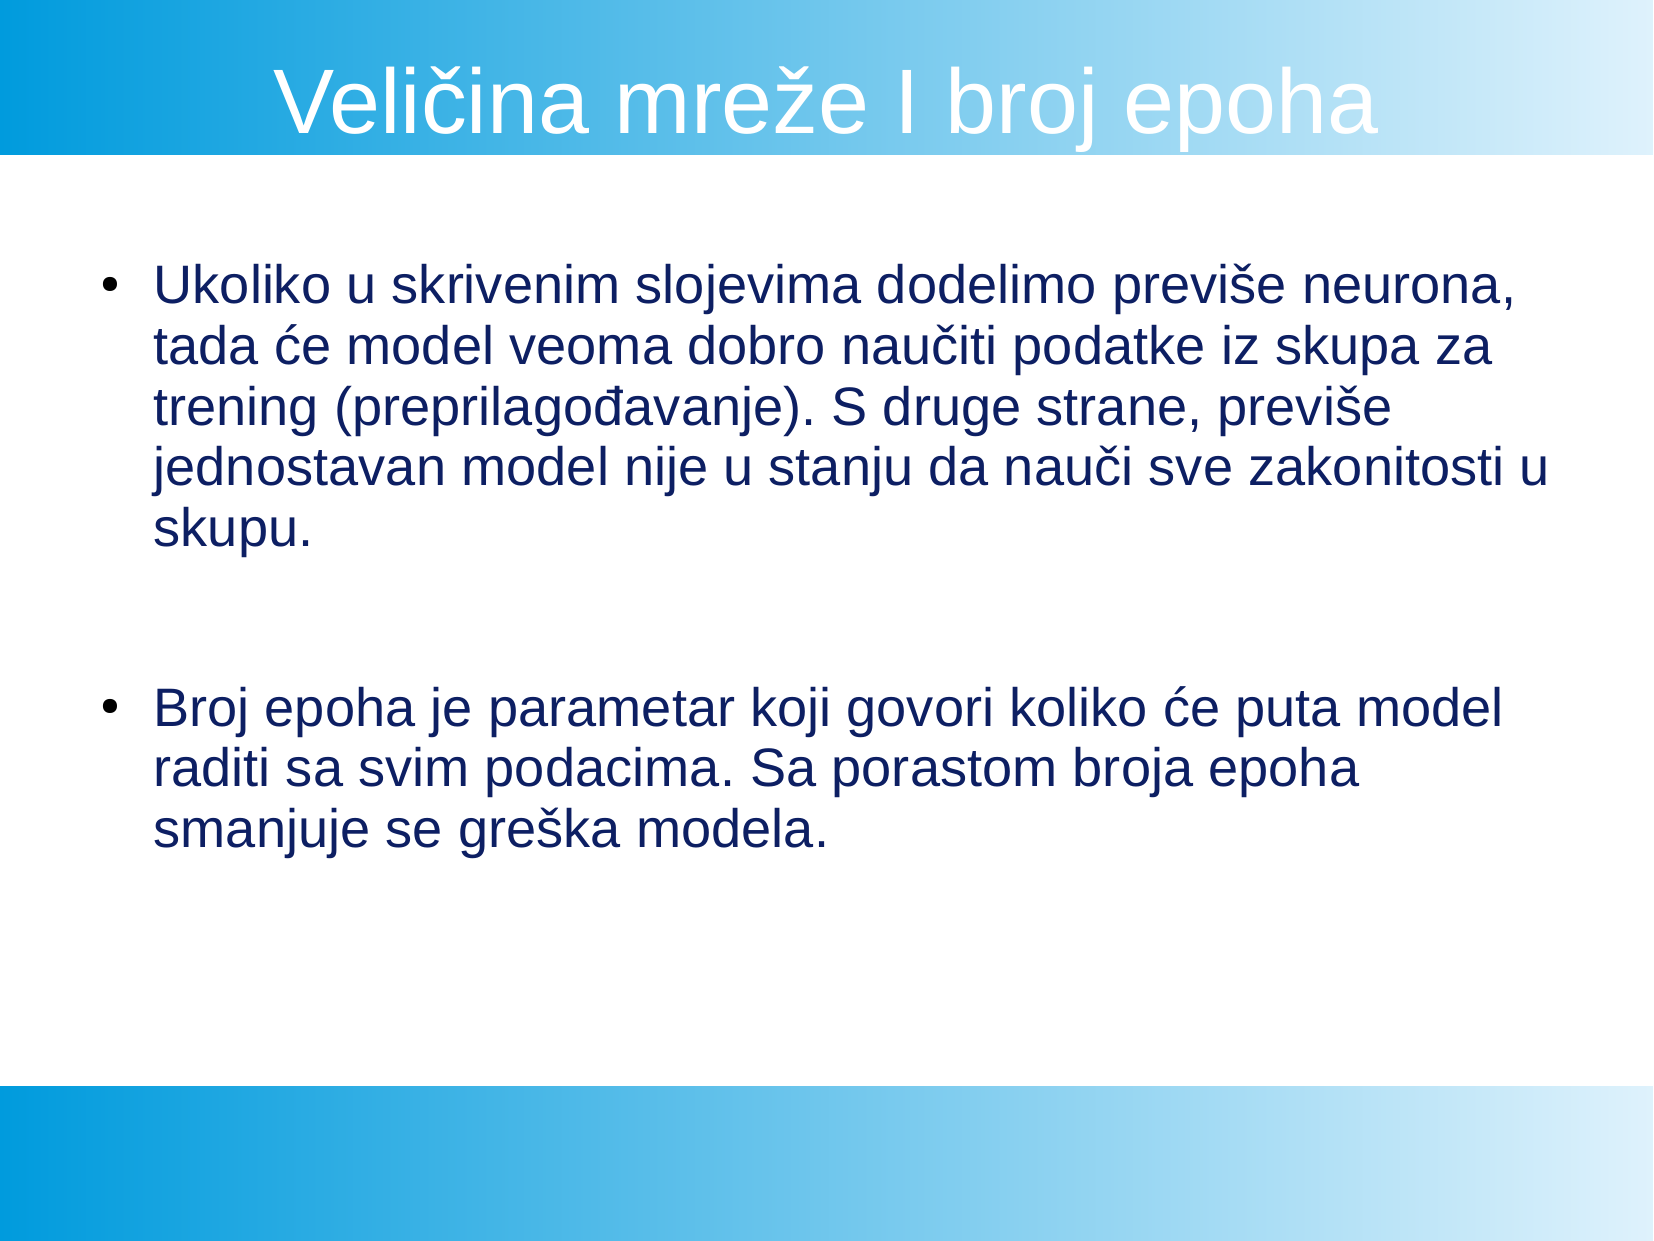

# Veličina mreže I broj epoha
Ukoliko u skrivenim slojevima dodelimo previše neurona, tada će model veoma dobro naučiti podatke iz skupa za trening (preprilagođavanje). S druge strane, previše jednostavan model nije u stanju da nauči sve zakonitosti u skupu.
Broj epoha je parametar koji govori koliko će puta model raditi sa svim podacima. Sa porastom broja epoha smanjuje se greška modela.